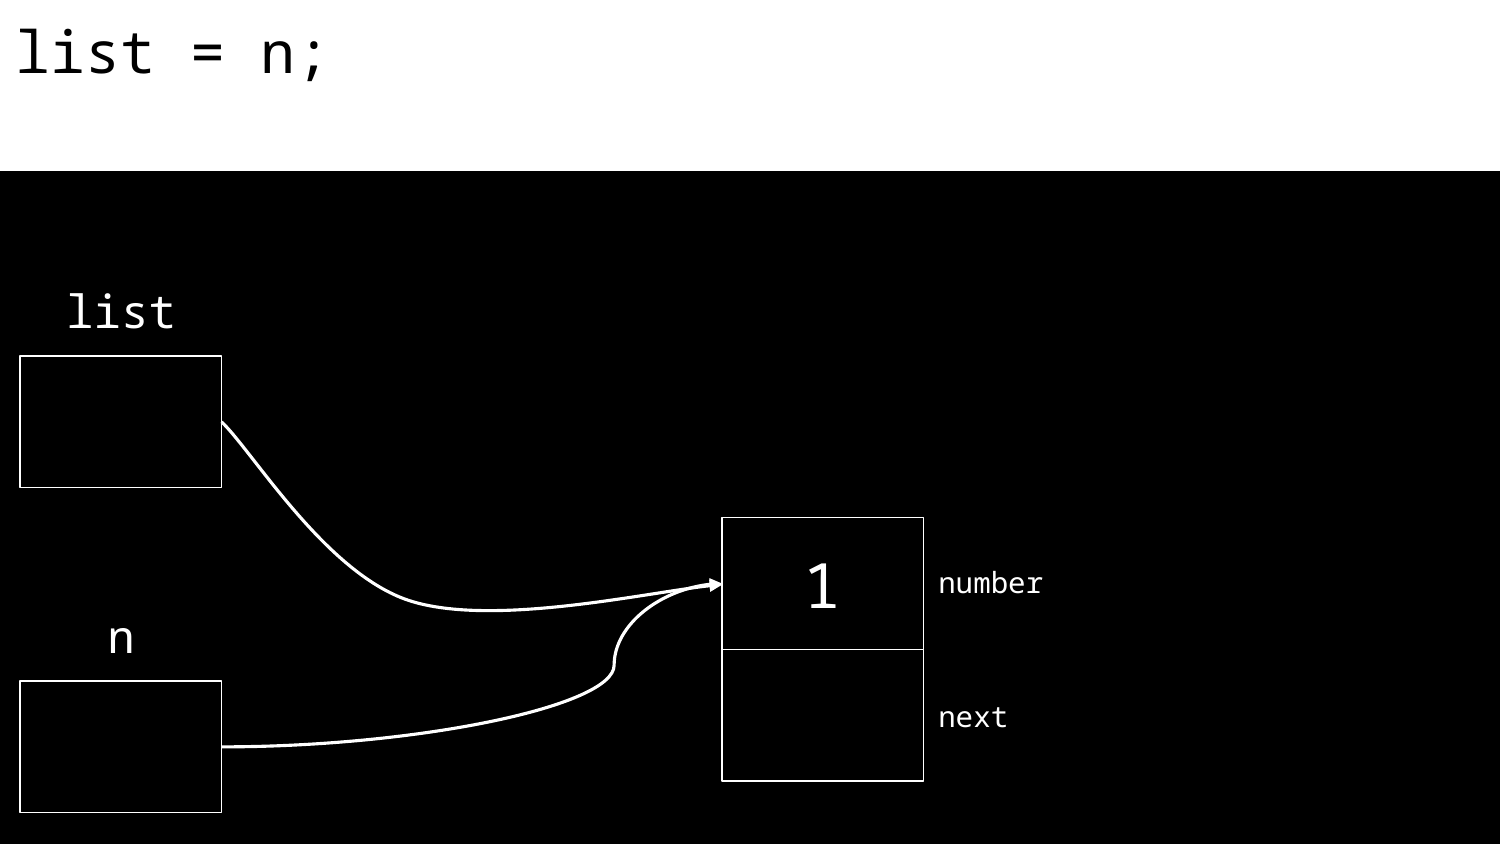

# list = n;
list
1
number
n
next